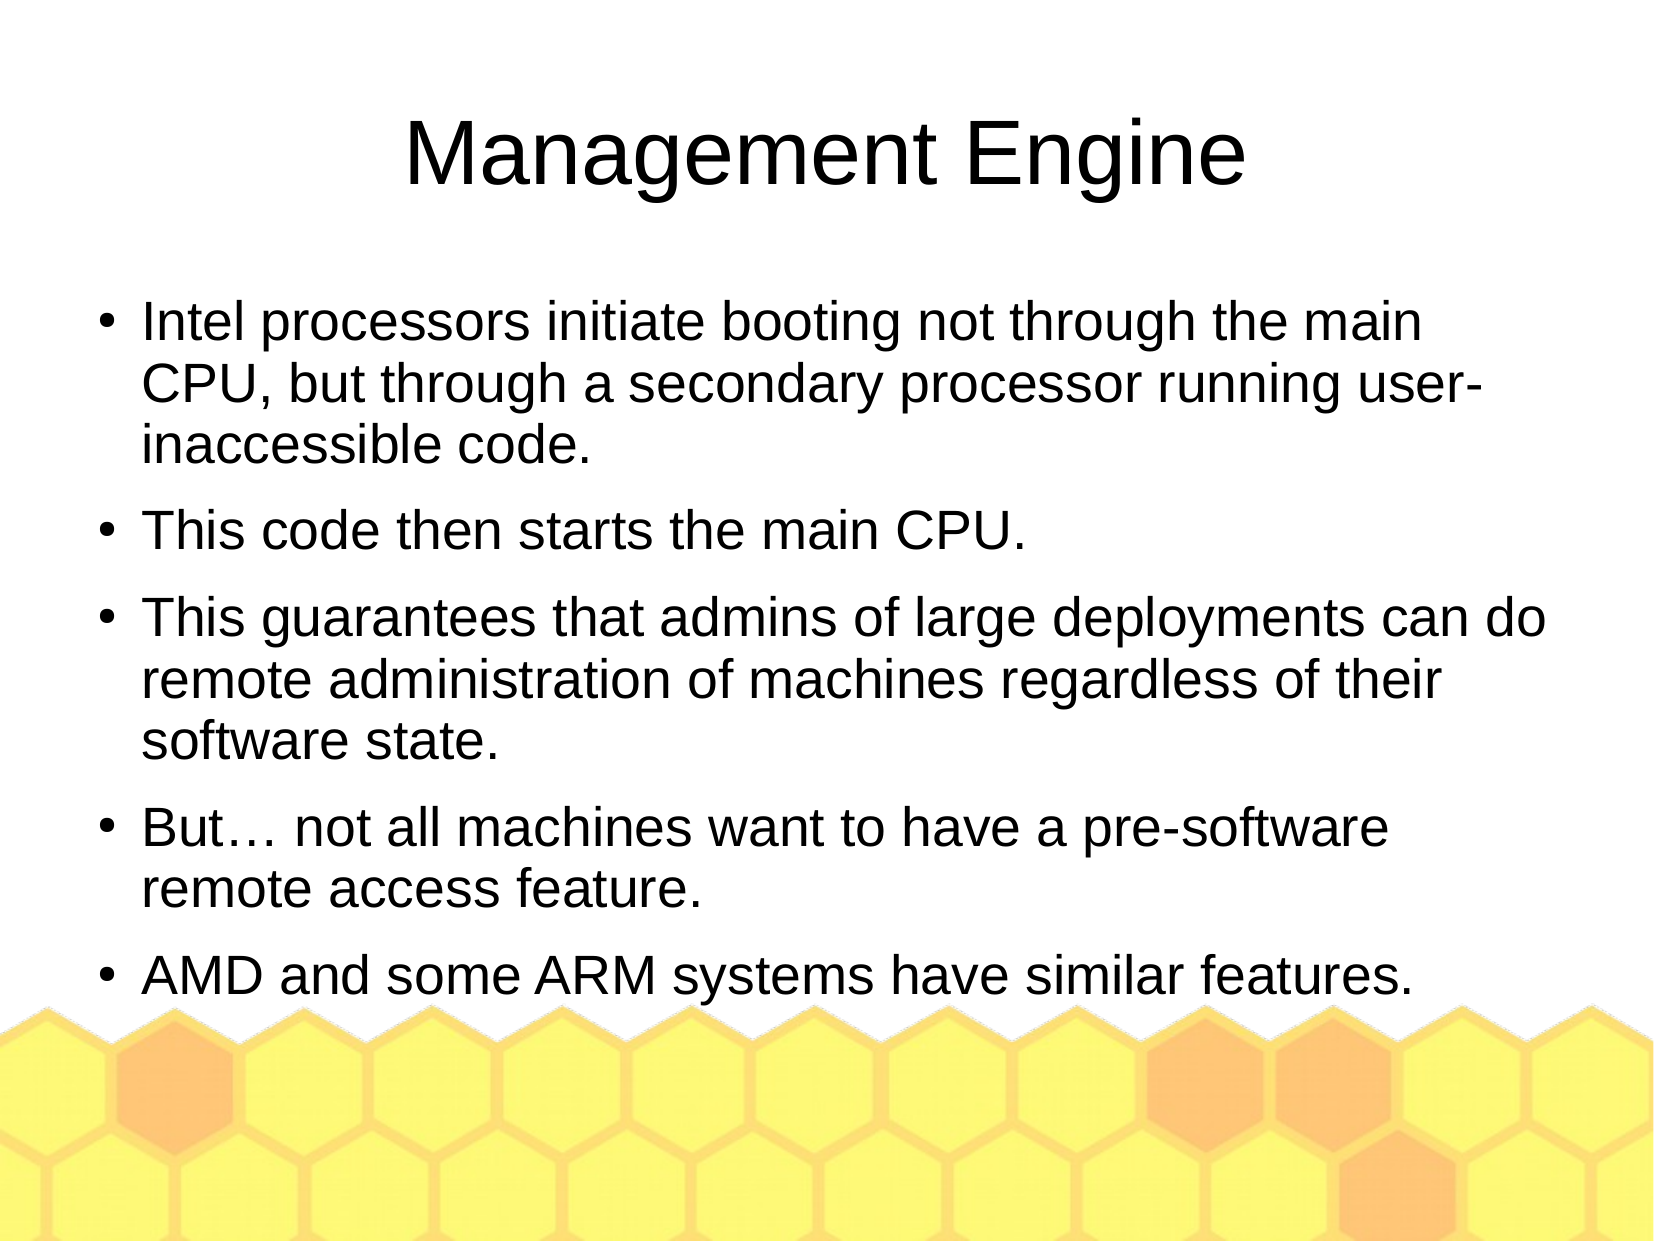

# Management Engine
Intel processors initiate booting not through the main CPU, but through a secondary processor running user-inaccessible code.
This code then starts the main CPU.
This guarantees that admins of large deployments can do remote administration of machines regardless of their software state.
But… not all machines want to have a pre-software remote access feature.
AMD and some ARM systems have similar features.